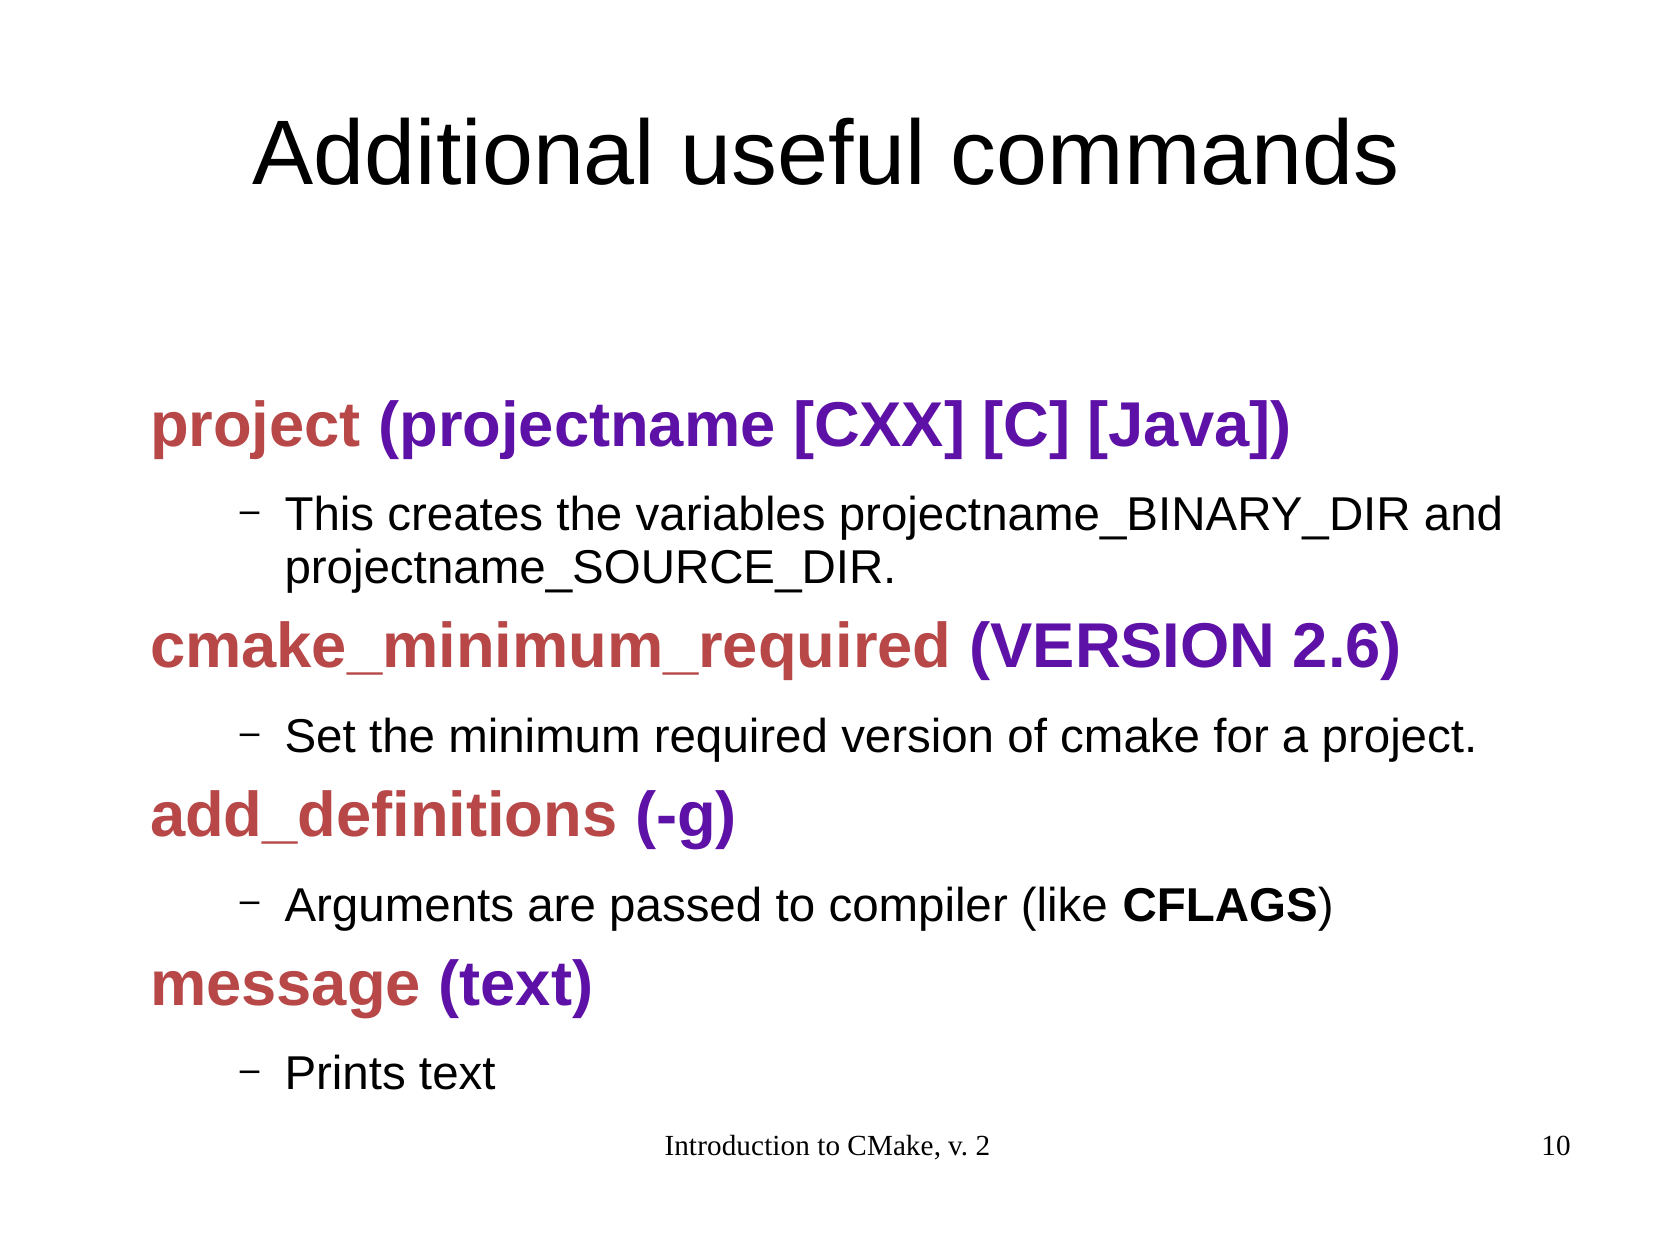

# Additional useful commands
project (projectname [CXX] [C] [Java])
This creates the variables projectname_BINARY_DIR and projectname_SOURCE_DIR.
cmake_minimum_required (VERSION 2.6)
Set the minimum required version of cmake for a project.
add_definitions (-g)
Arguments are passed to compiler (like CFLAGS)
message (text)
Prints text
Introduction to CMake, v. 2
10